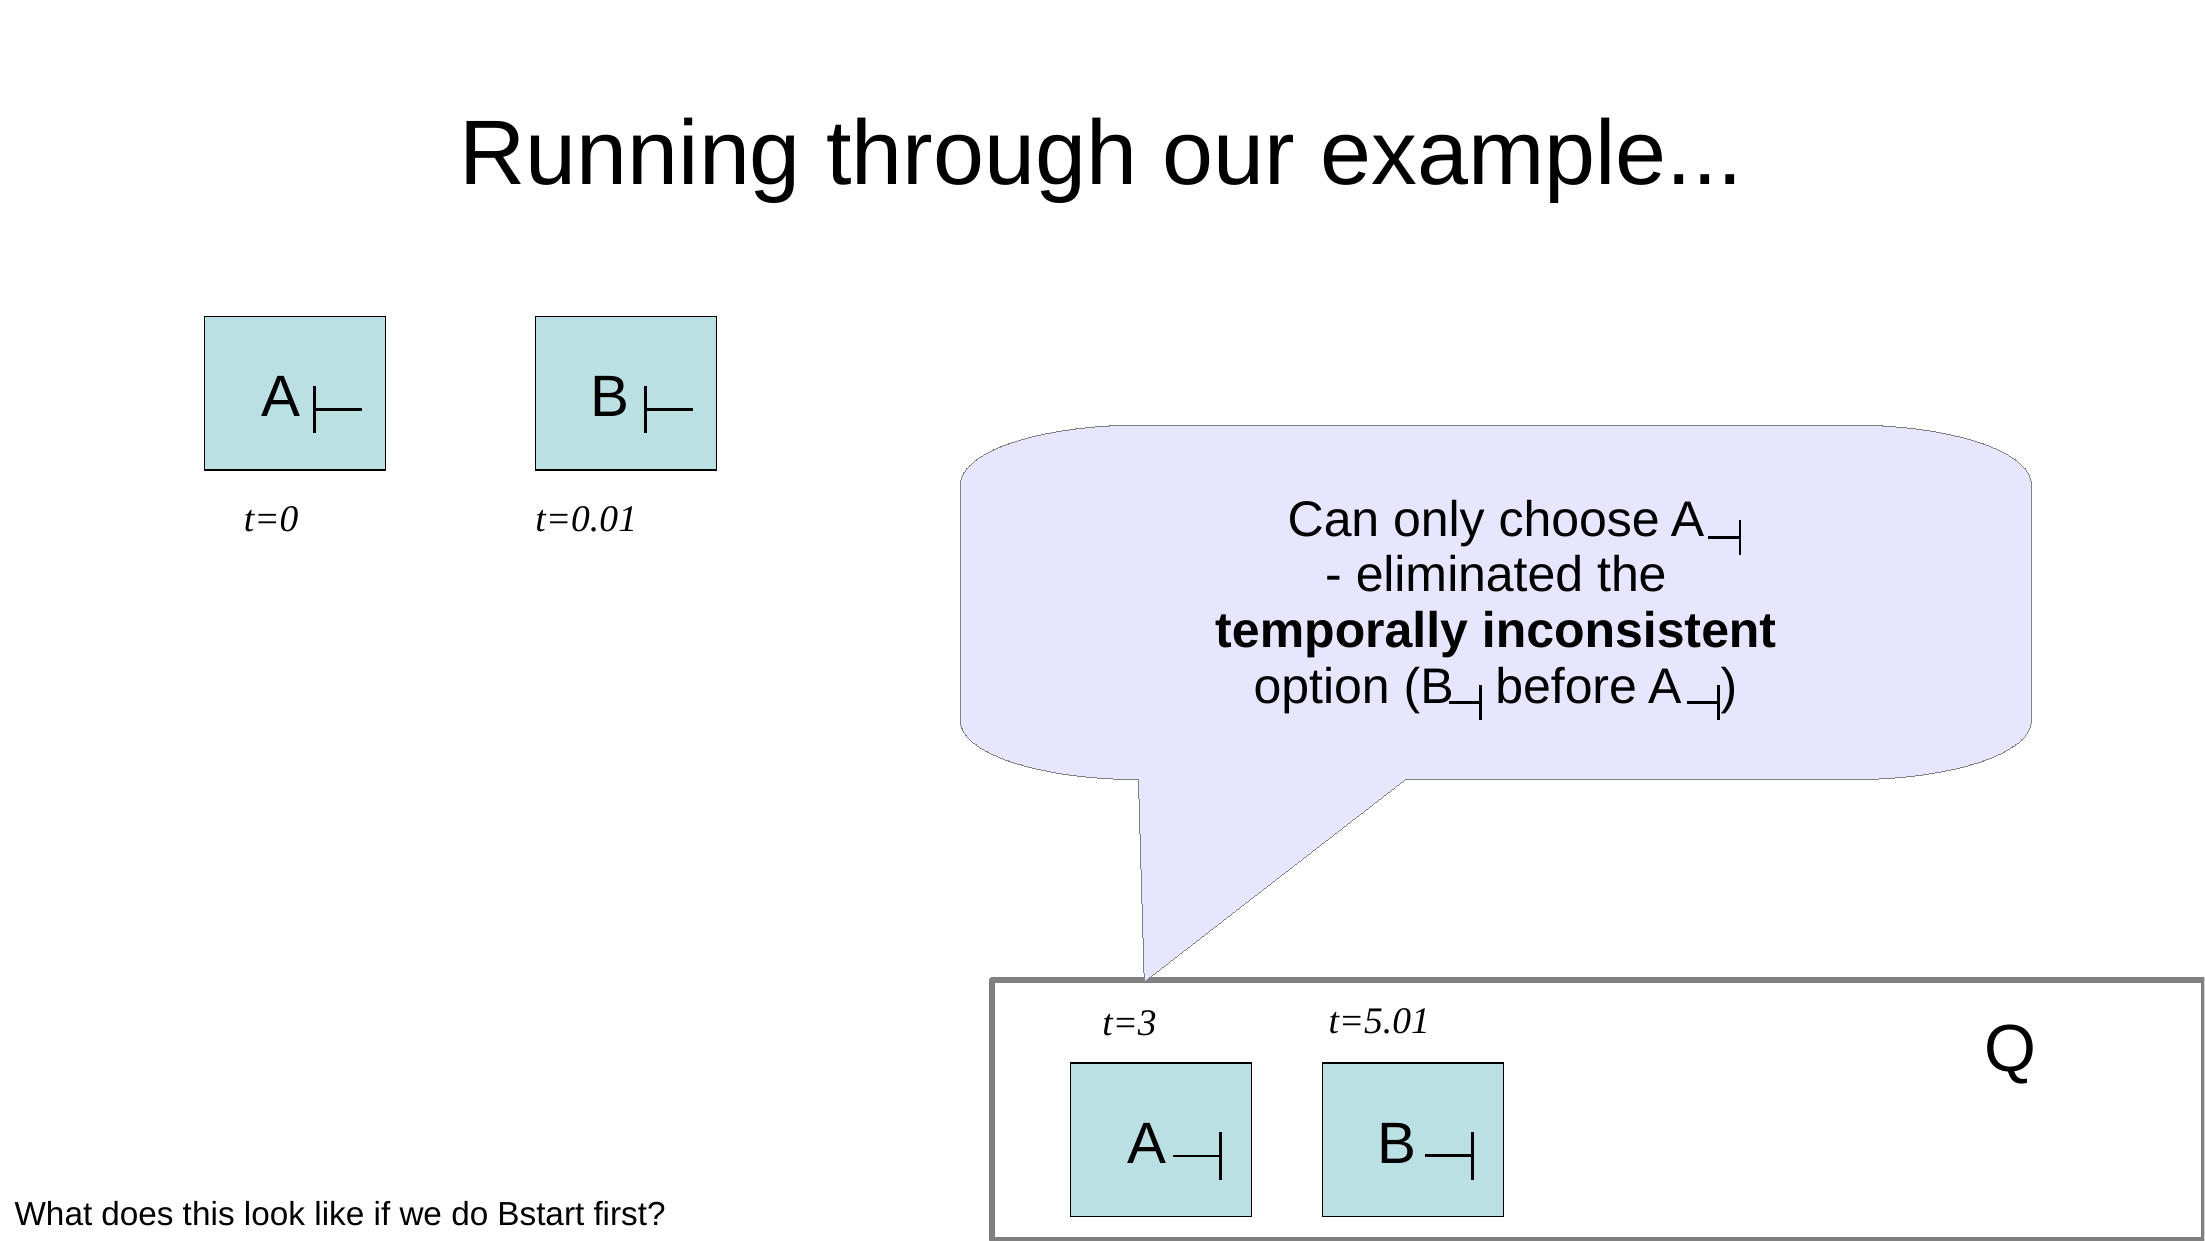

# Running through our example...
A
A
B
Can only choose A
- eliminated the
temporally inconsistent
option (B before A )
t=0
t=0.01
t=5.01
t=3
Q
B
A
What does this look like if we do Bstart first?